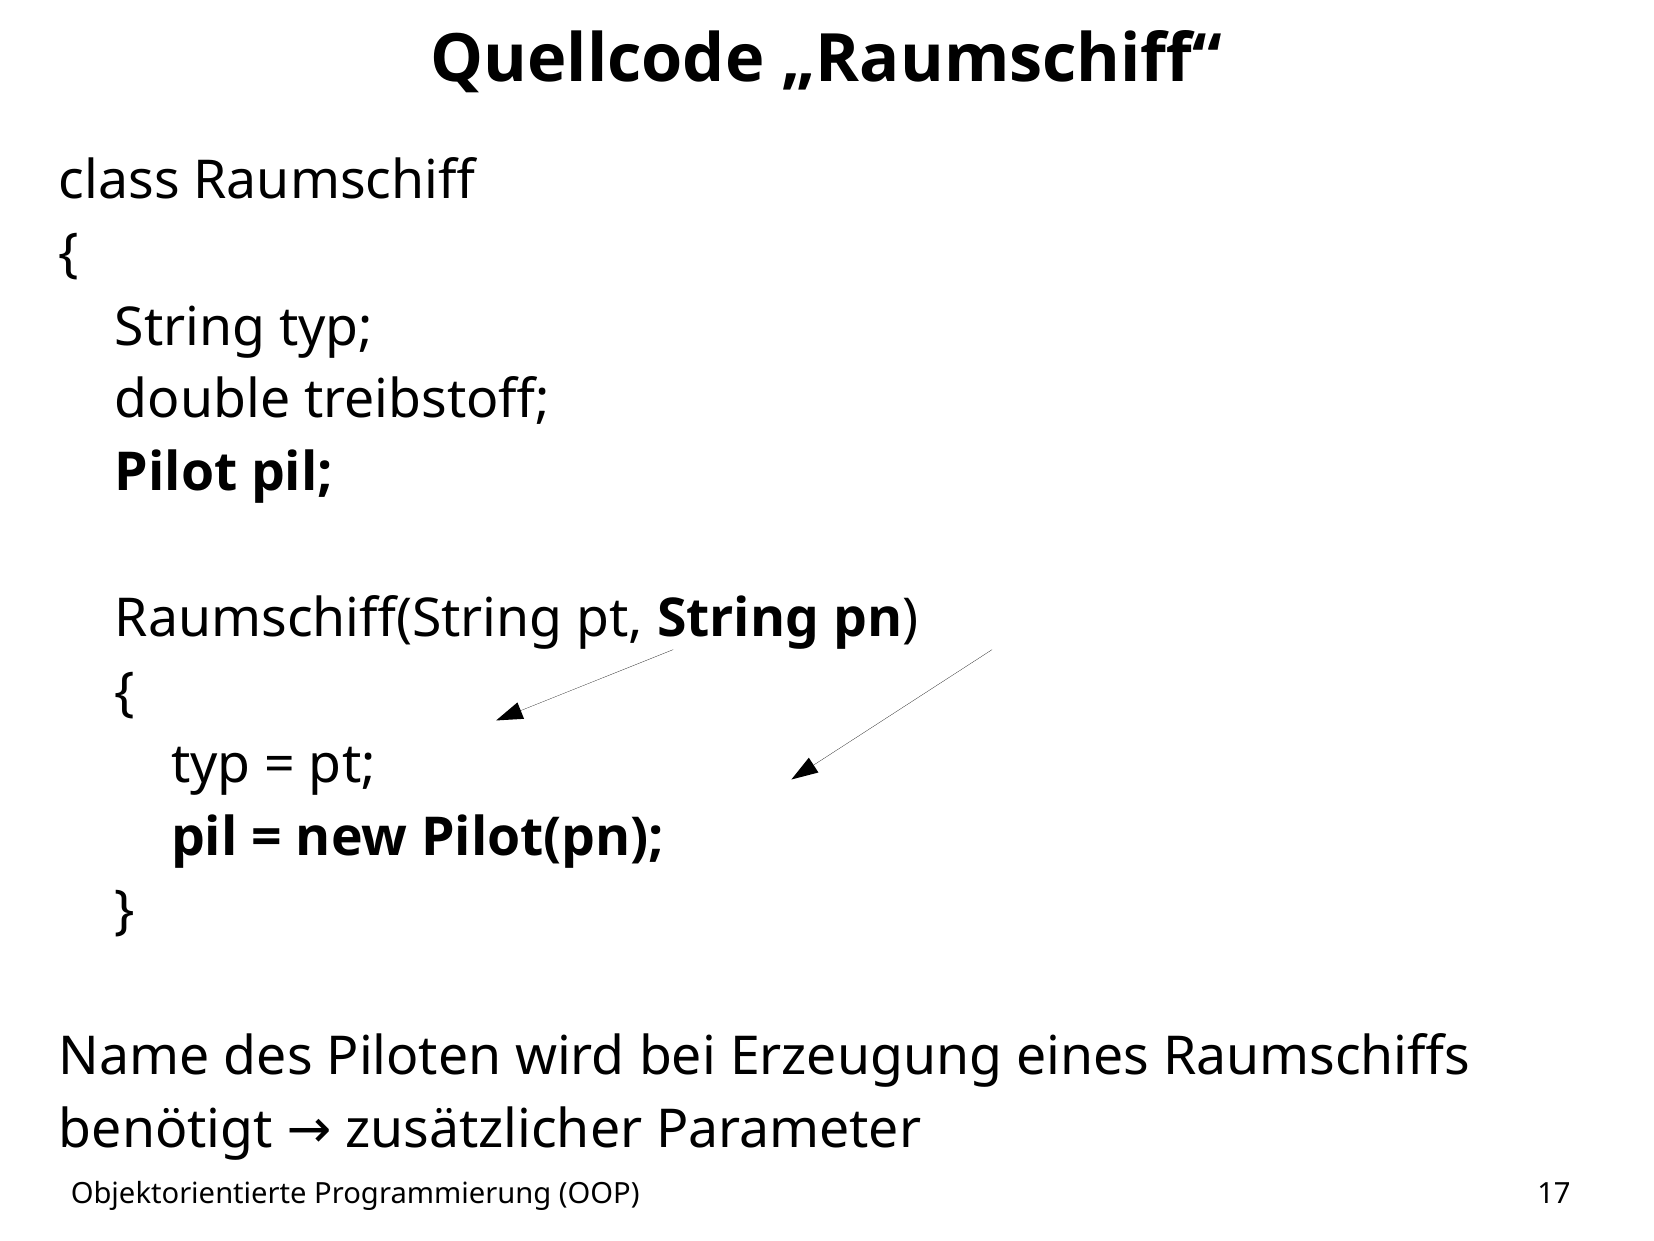

# Quellcode „Raumschiff“
class Raumschiff
{
 String typ;
 double treibstoff;
 Pilot pil;
 Raumschiff(String pt, String pn)
 {
 typ = pt;
 pil = new Pilot(pn);
 }
Name des Piloten wird bei Erzeugung eines Raumschiffs benötigt → zusätzlicher Parameter
Objektorientierte Programmierung (OOP)
17